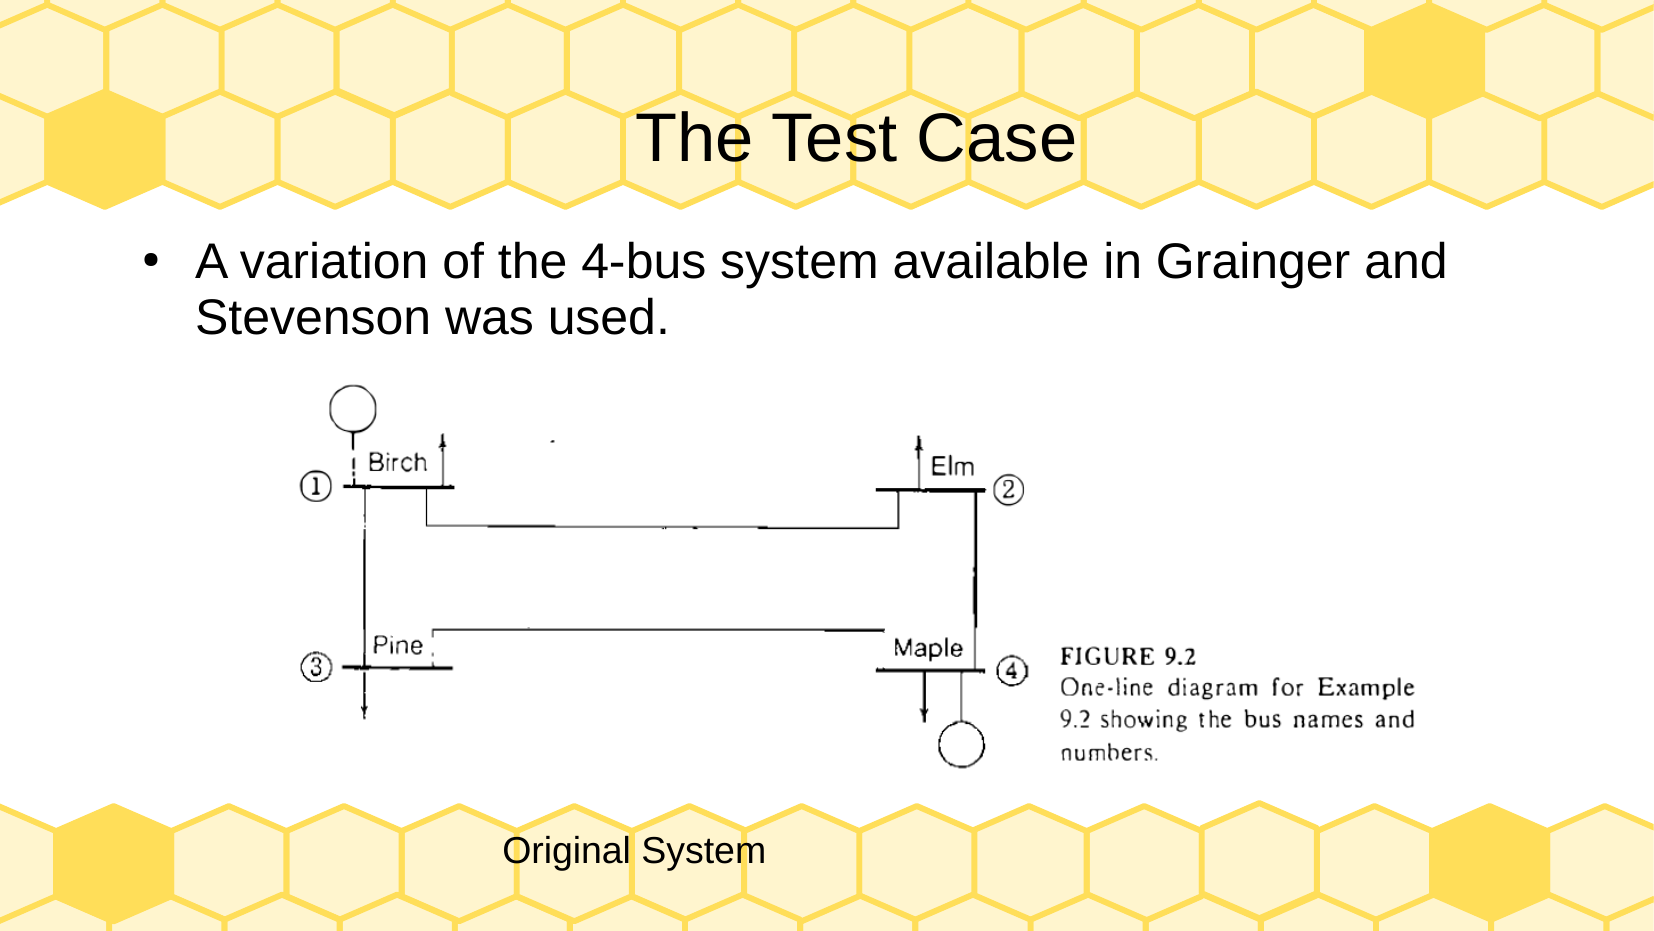

# The Test Case
A variation of the 4-bus system available in Grainger and Stevenson was used.
Original System